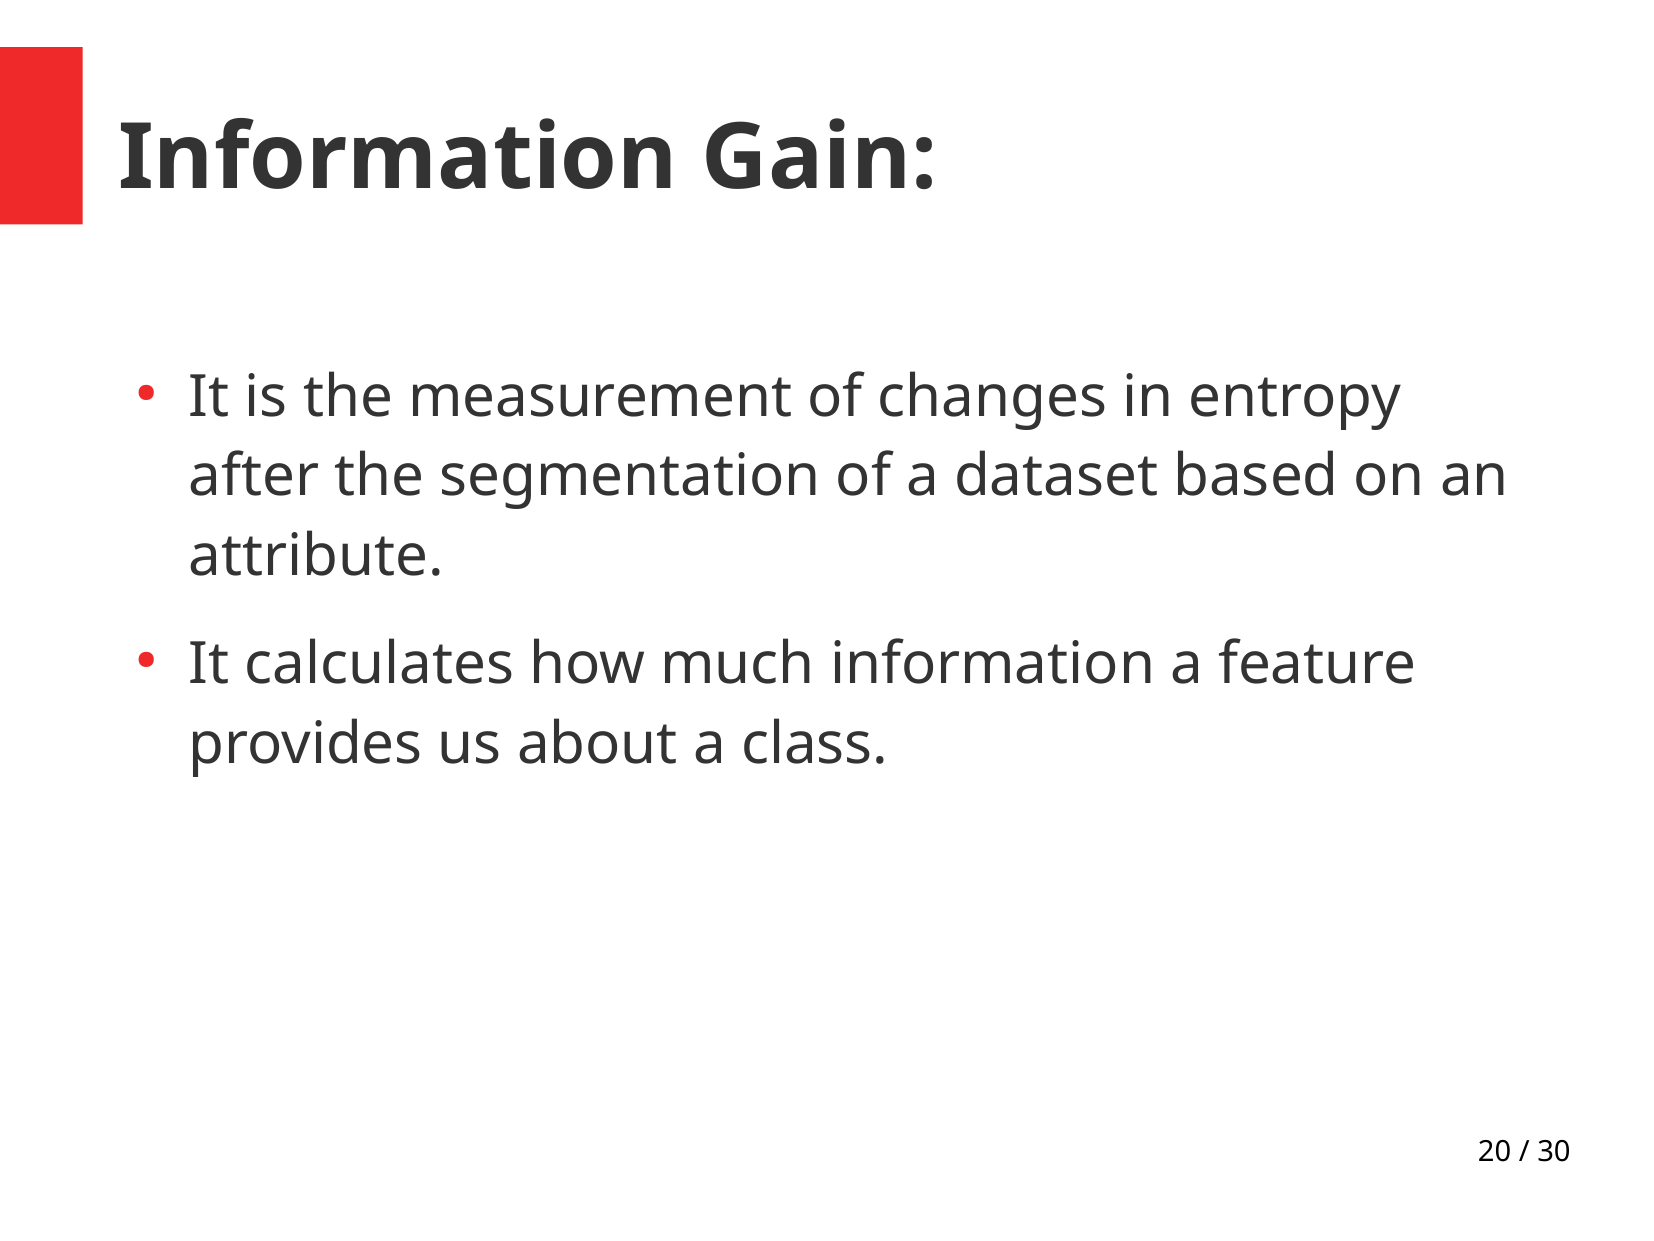

# Information Gain:
It is the measurement of changes in entropy after the segmentation of a dataset based on an attribute.
It calculates how much information a feature provides us about a class.
20